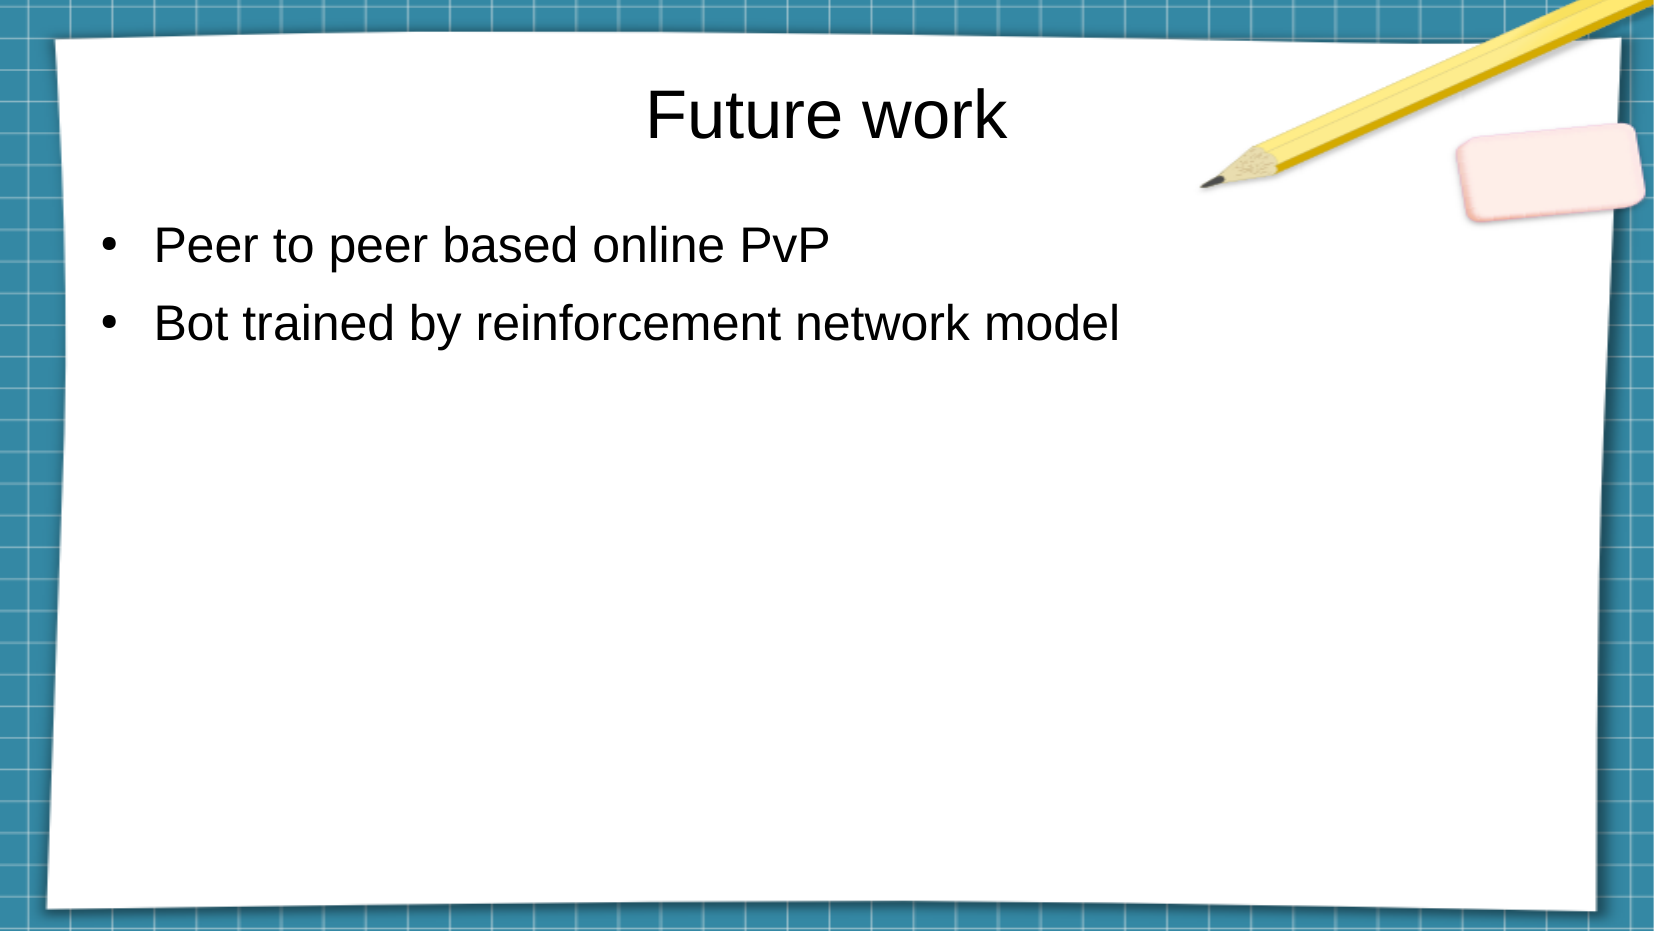

# Future work
Peer to peer based online PvP
Bot trained by reinforcement network model